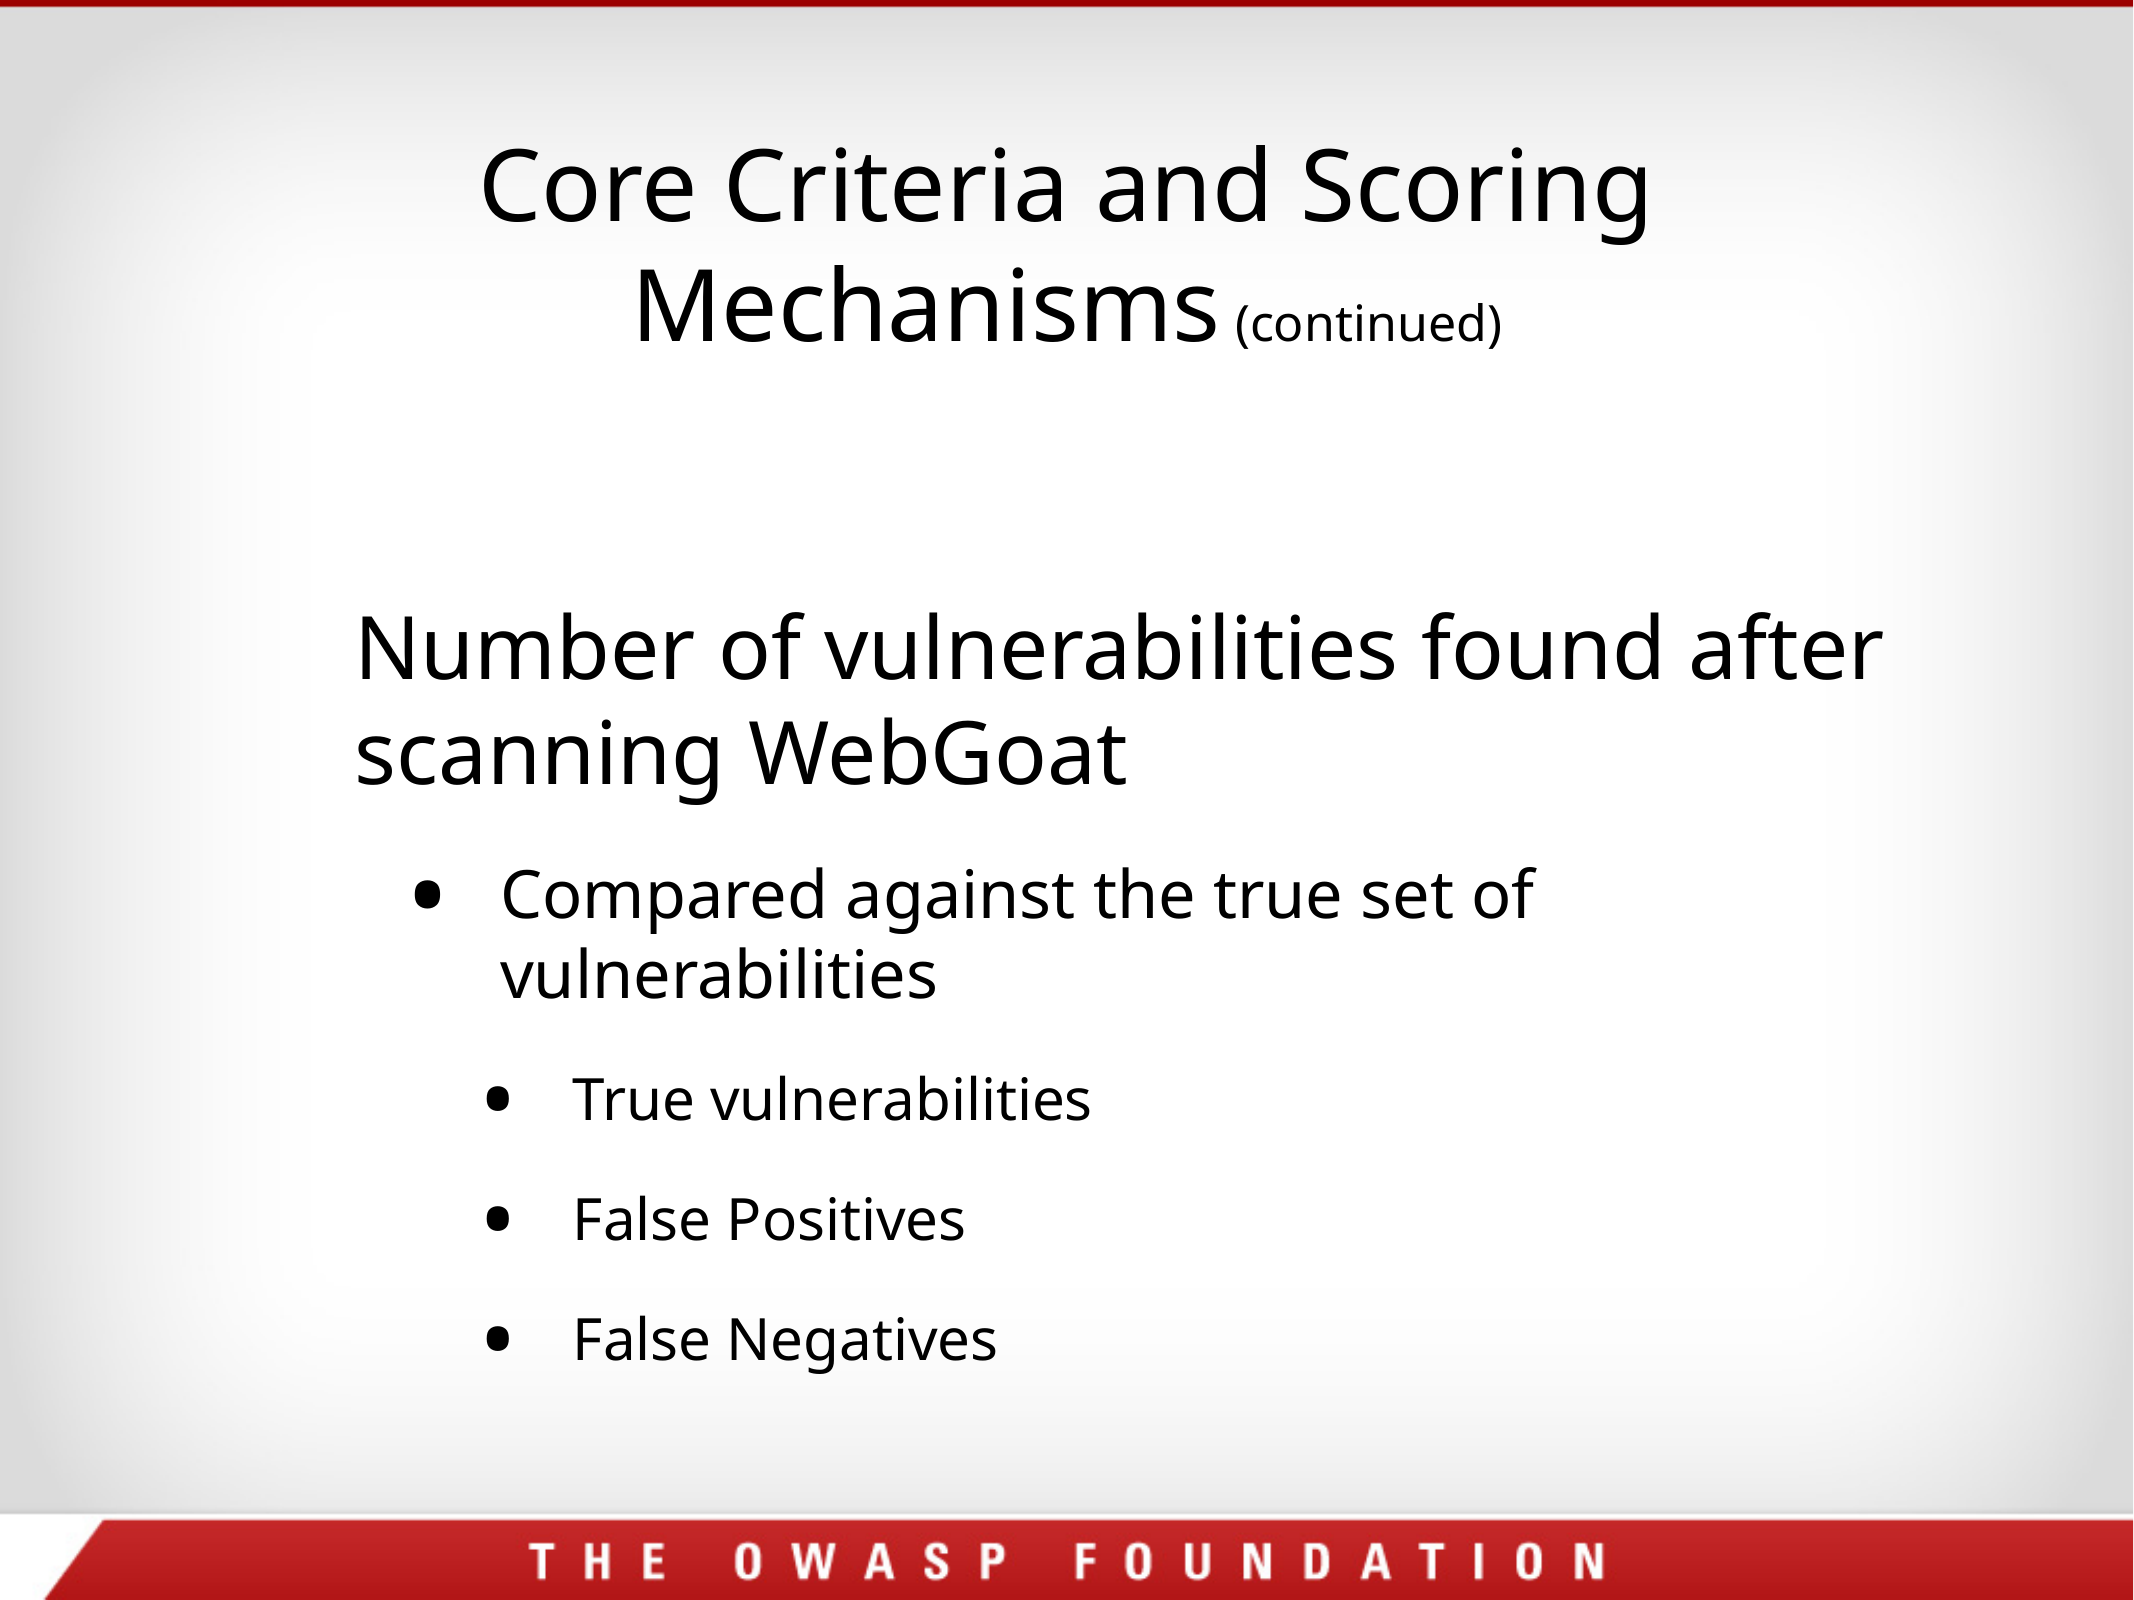

# Core Criteria and Scoring Mechanisms (continued)
Number of vulnerabilities found after scanning WebGoat
Compared against the true set of vulnerabilities
True vulnerabilities
False Positives
False Negatives